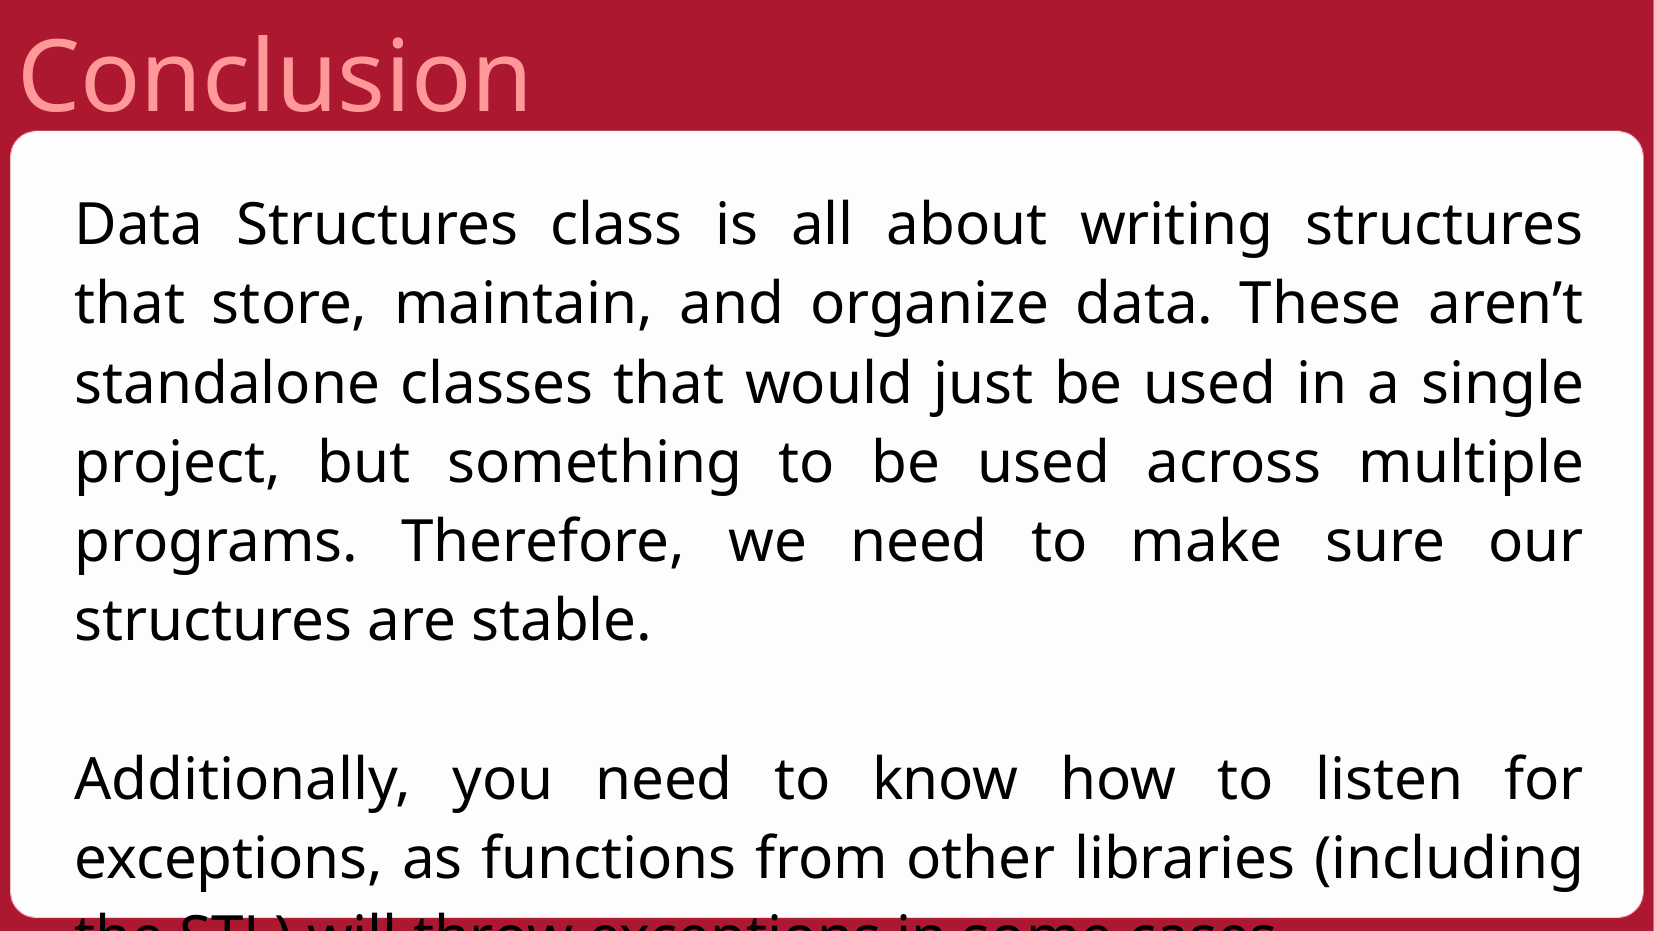

# Conclusion
Data Structures class is all about writing structures that store, maintain, and organize data. These aren’t standalone classes that would just be used in a single project, but something to be used across multiple programs. Therefore, we need to make sure our structures are stable.
Additionally, you need to know how to listen for exceptions, as functions from other libraries (including the STL) will throw exceptions in some cases.